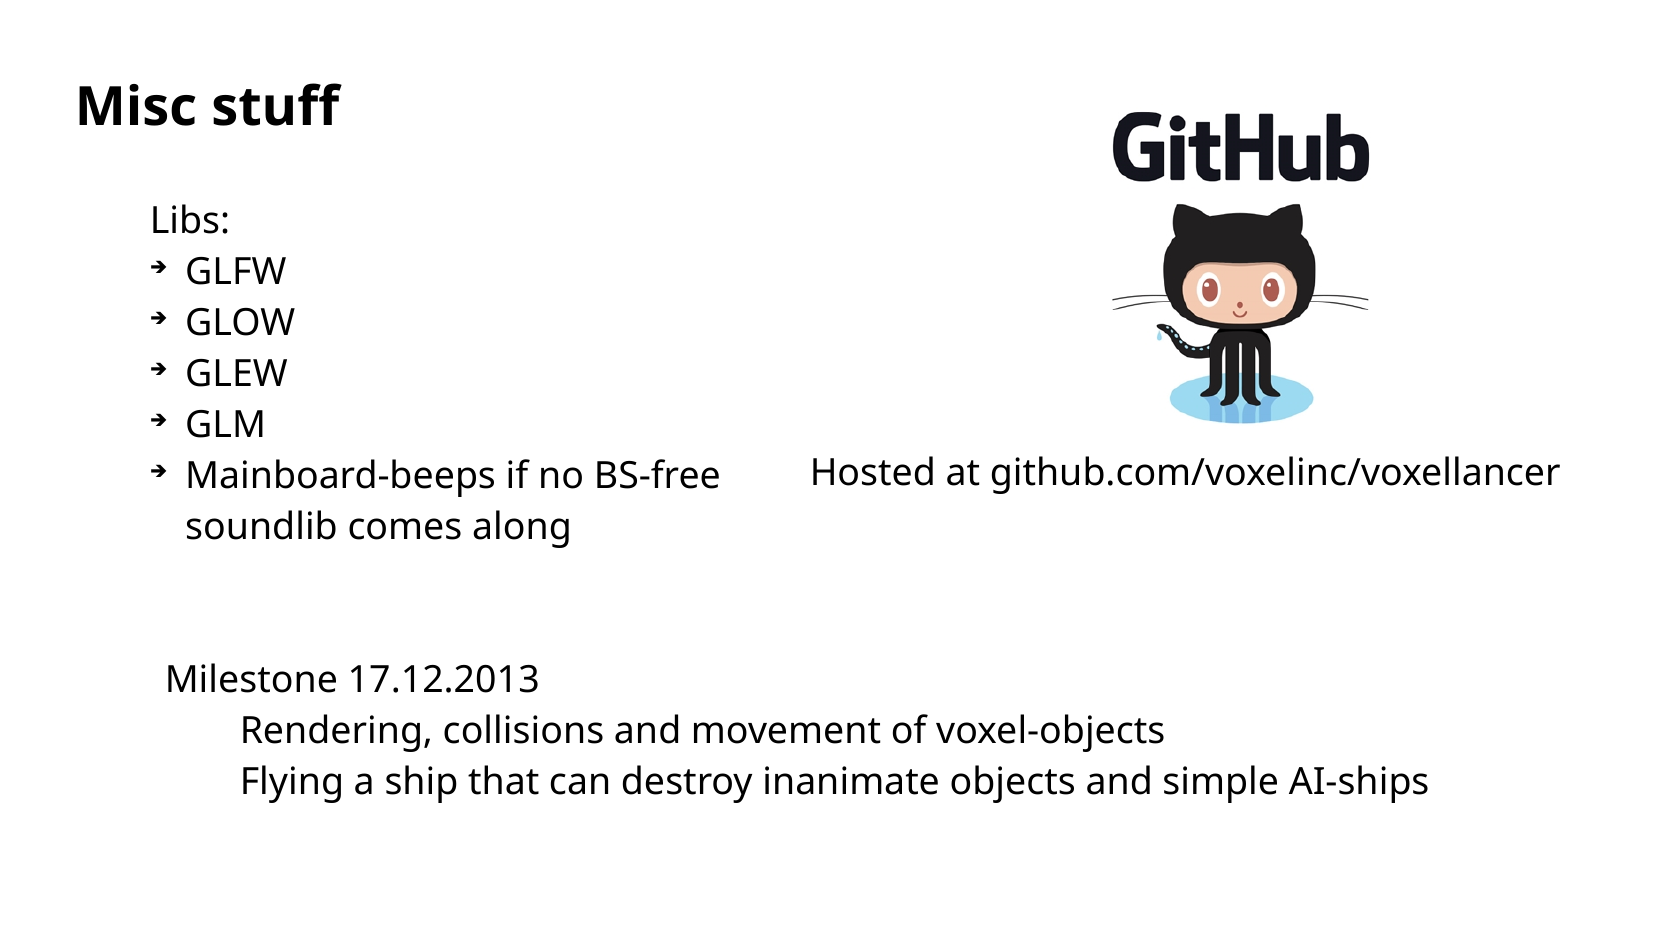

Misc stuff
Libs:
GLFW
GLOW
GLEW
GLM
Mainboard-beeps if no BS-free soundlib comes along
Hosted at github.com/voxelinc/voxellancer
Milestone 17.12.2013
	Rendering, collisions and movement of voxel-objects
	Flying a ship that can destroy inanimate objects and simple AI-ships